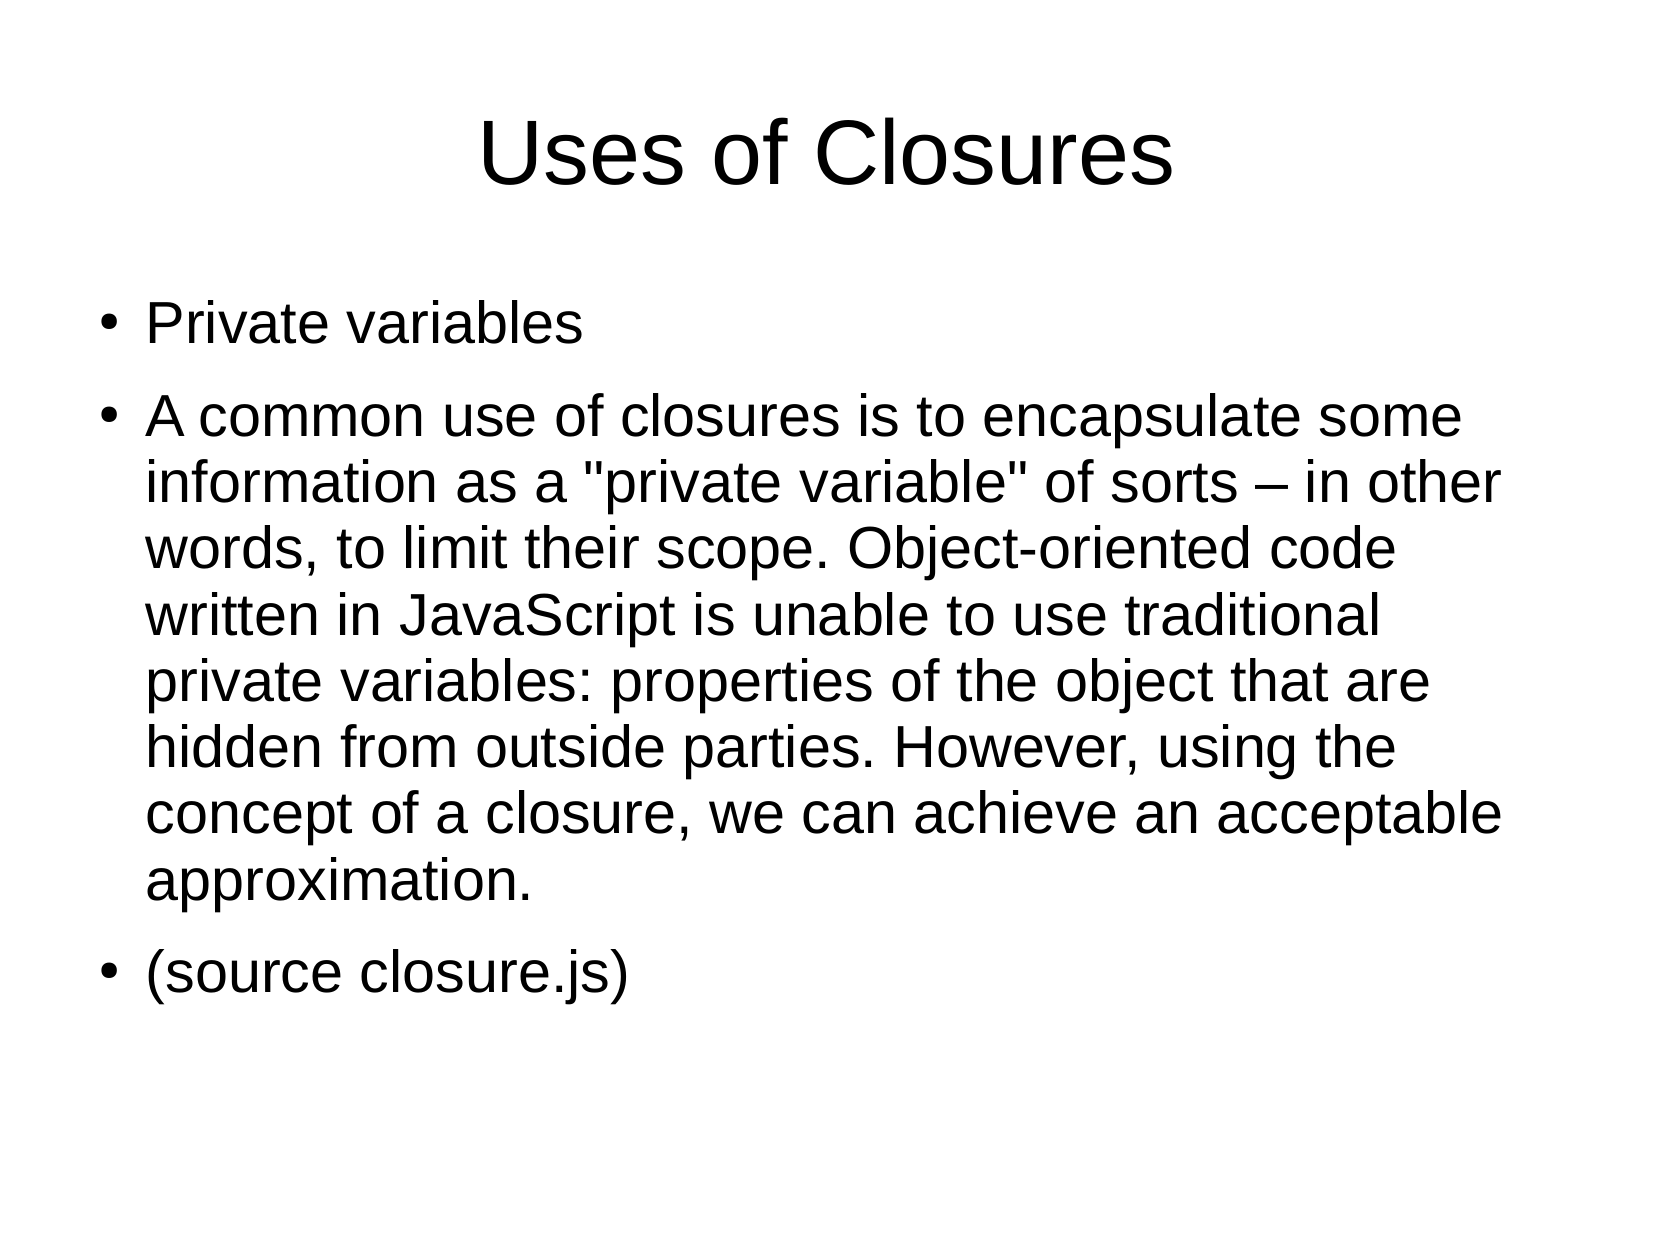

# Uses of Closures
Private variables
A common use of closures is to encapsulate some information as a "private variable" of sorts – in other words, to limit their scope. Object-oriented code written in JavaScript is unable to use traditional private variables: properties of the object that are hidden from outside parties. However, using the concept of a closure, we can achieve an acceptable approximation.
(source closure.js)